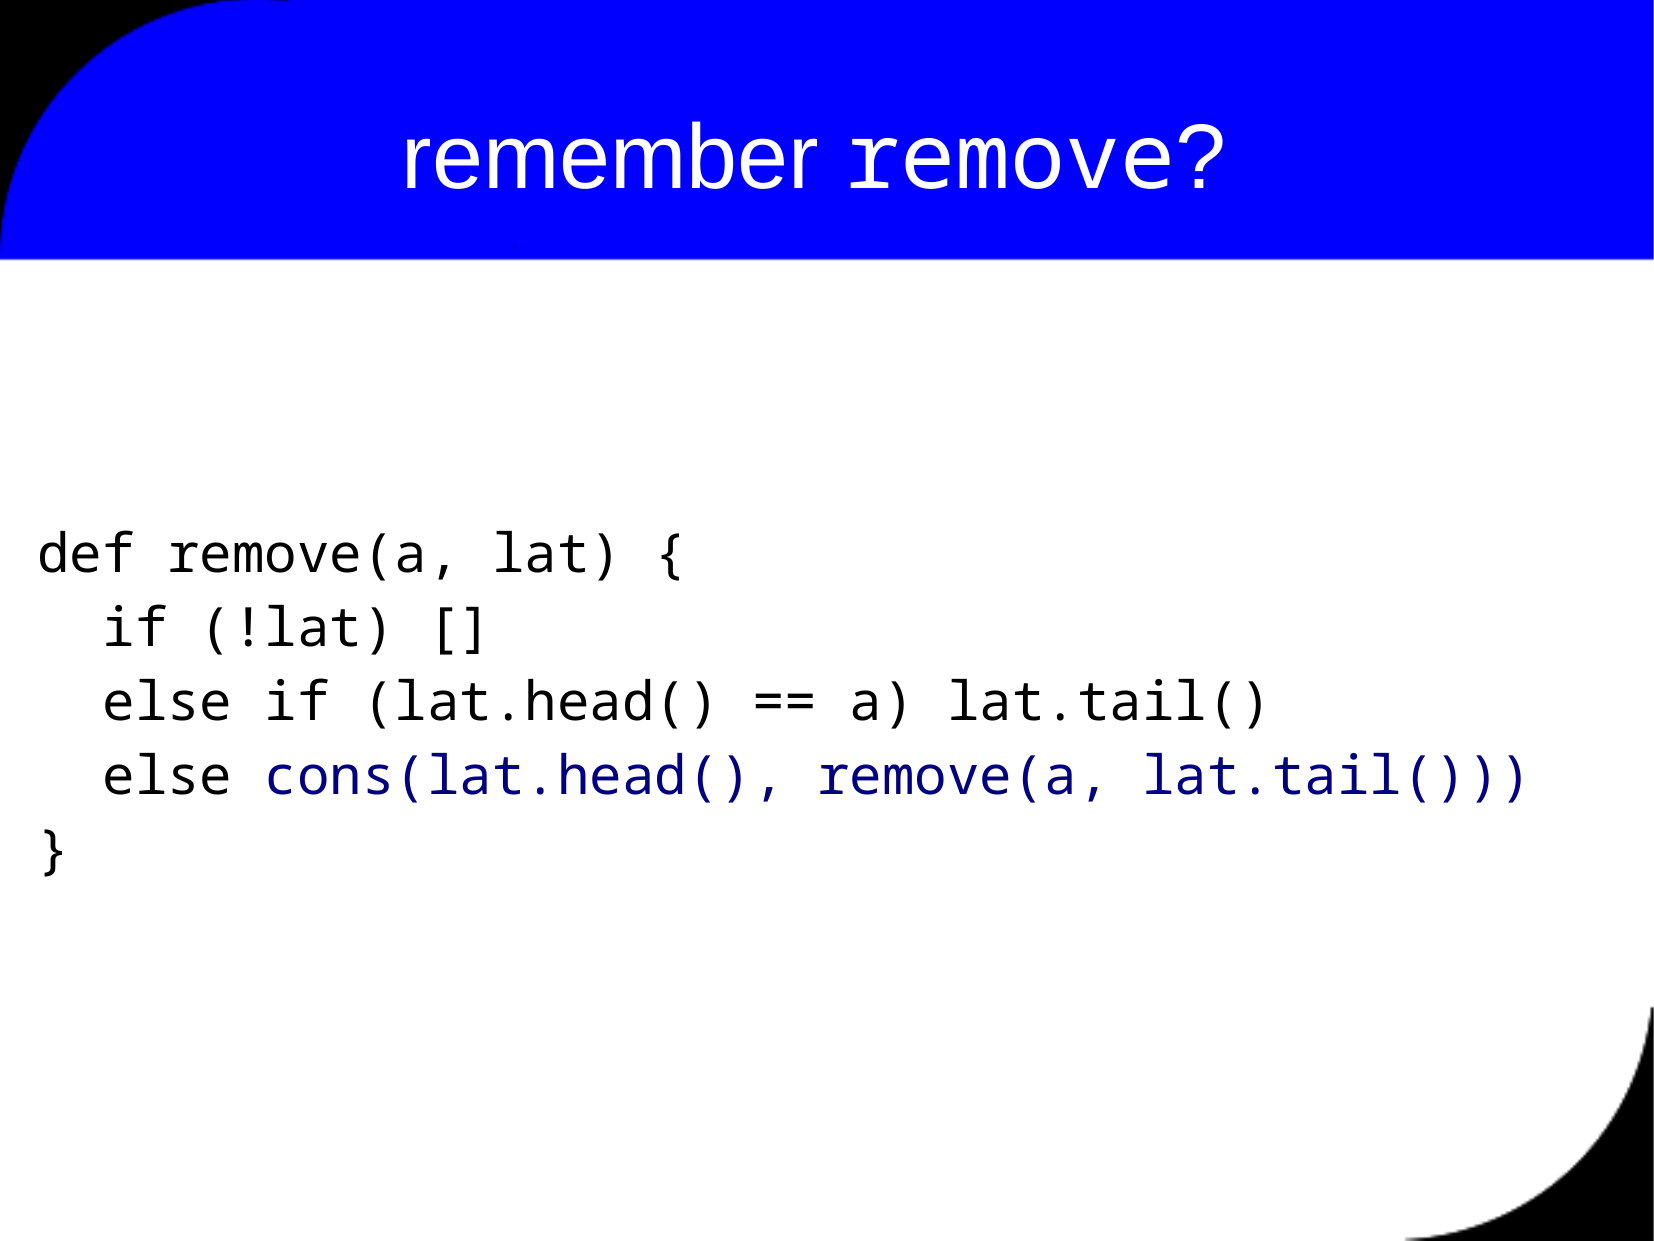

# remember remove?
def remove(a, lat) {
 if (!lat) []
 else if (lat.head() == a) lat.tail()
 else cons(lat.head(), remove(a, lat.tail()))
}